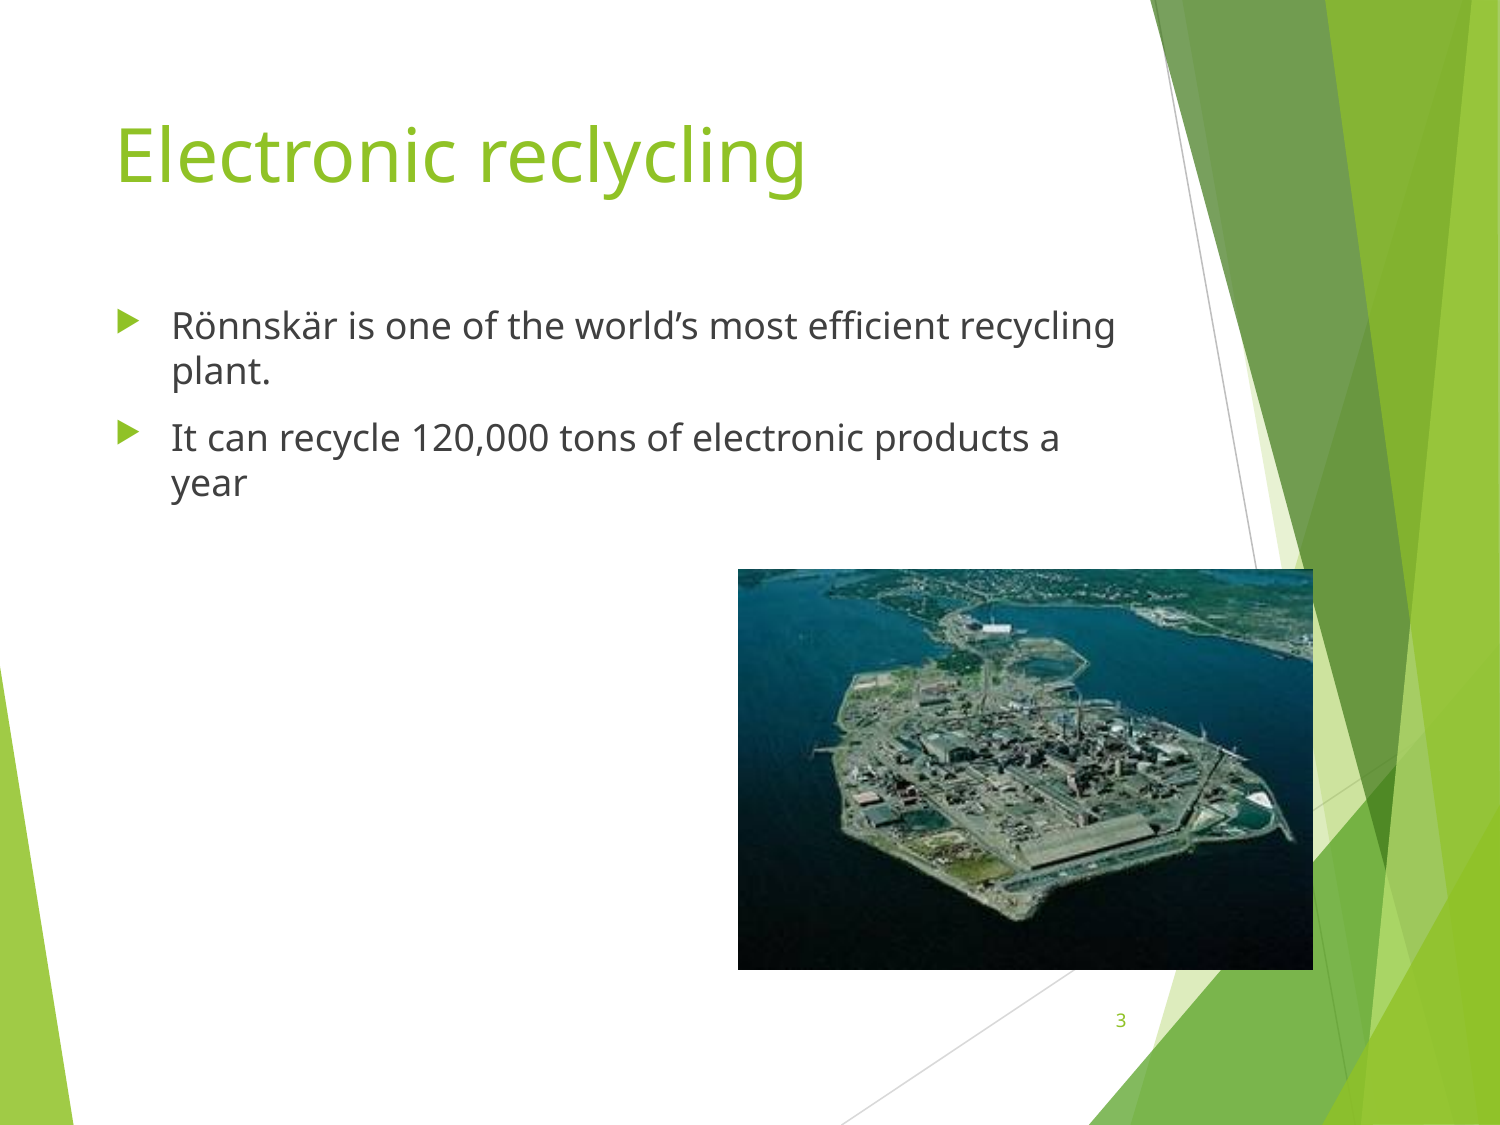

# Electronic reclycling
Rönnskär is one of the world’s most efficient recycling plant.
It can recycle 120,000 tons of electronic products a year